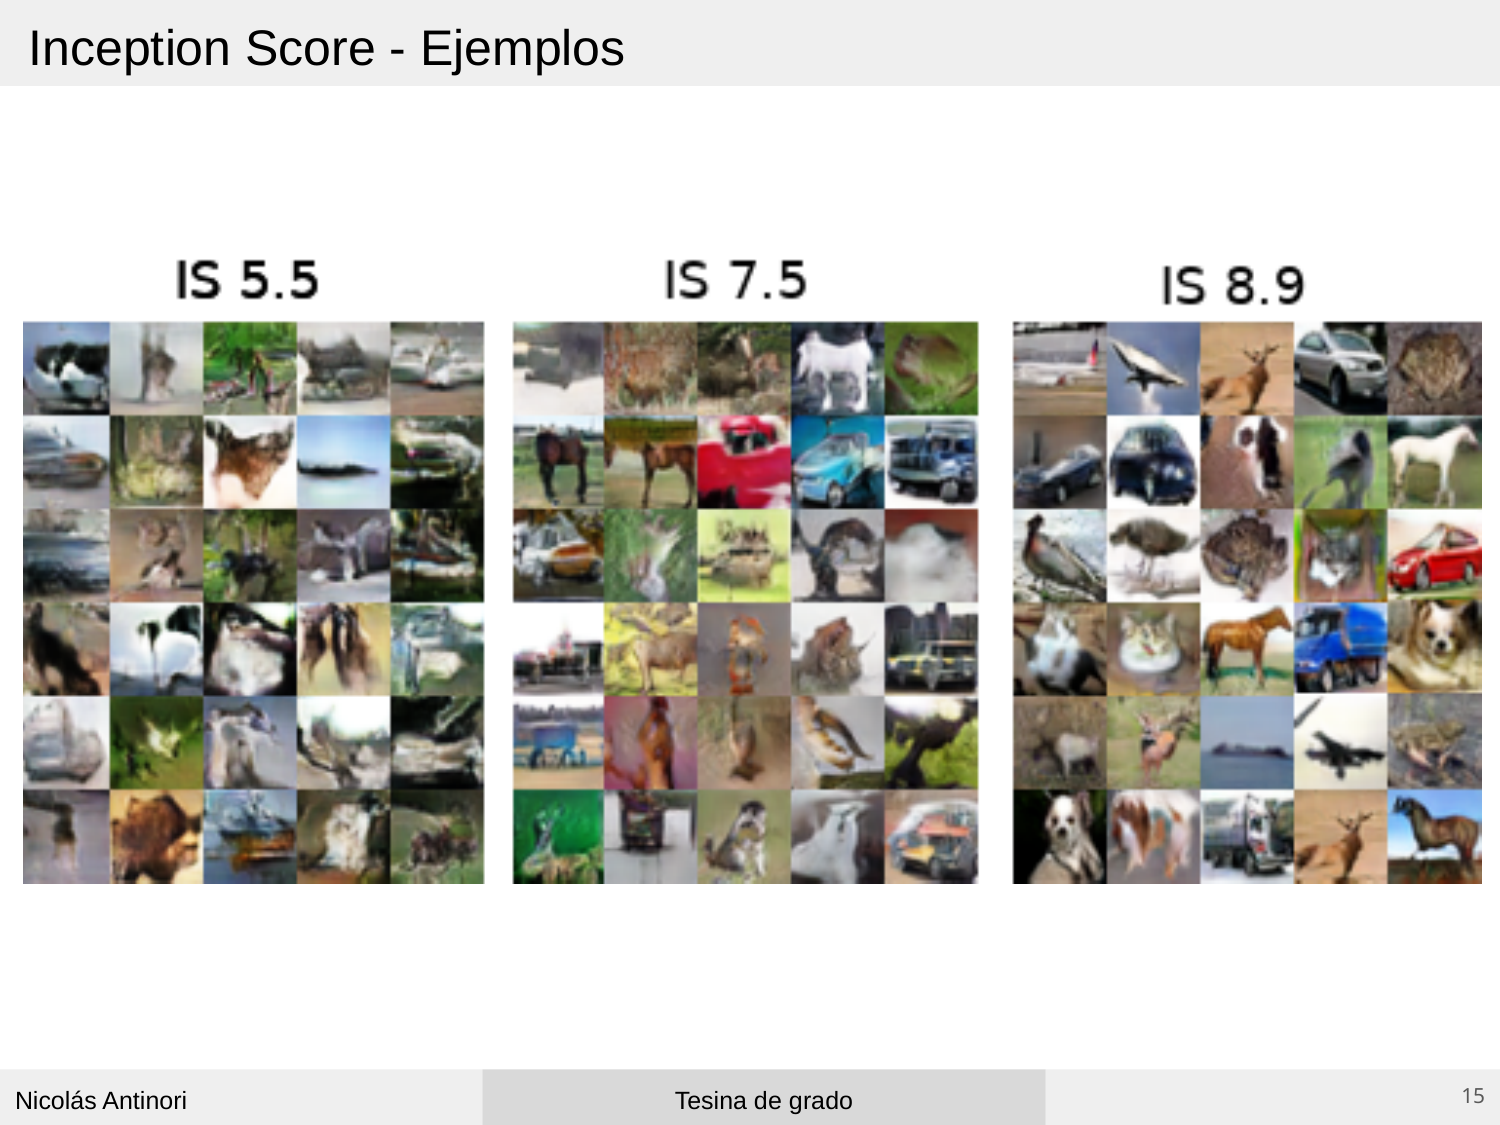

Inception Score - Ejemplos
Nicolás Antinori
Tesina de grado